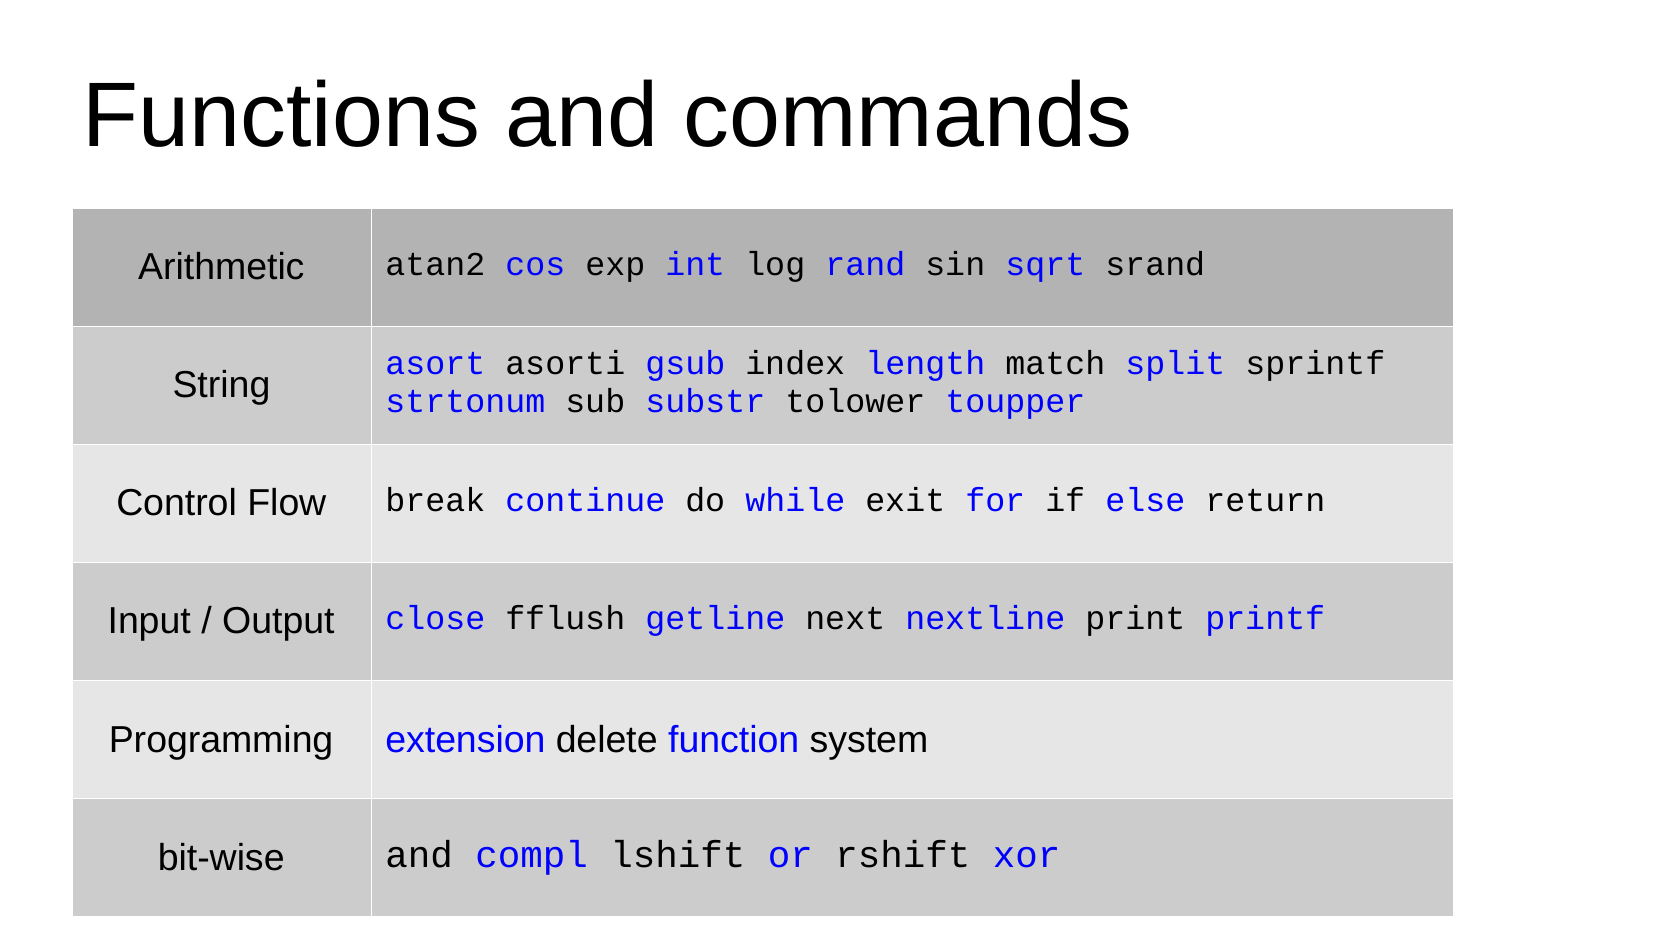

# Functions and commands
| Arithmetic | atan2 cos exp int log rand sin sqrt srand |
| --- | --- |
| String | asort asorti gsub index length match split sprintf strtonum sub substr tolower toupper |
| Control Flow | break continue do while exit for if else return |
| Input / Output | close fflush getline next nextline print printf |
| Programming | extension delete function system |
| bit-wise | and compl lshift or rshift xor |